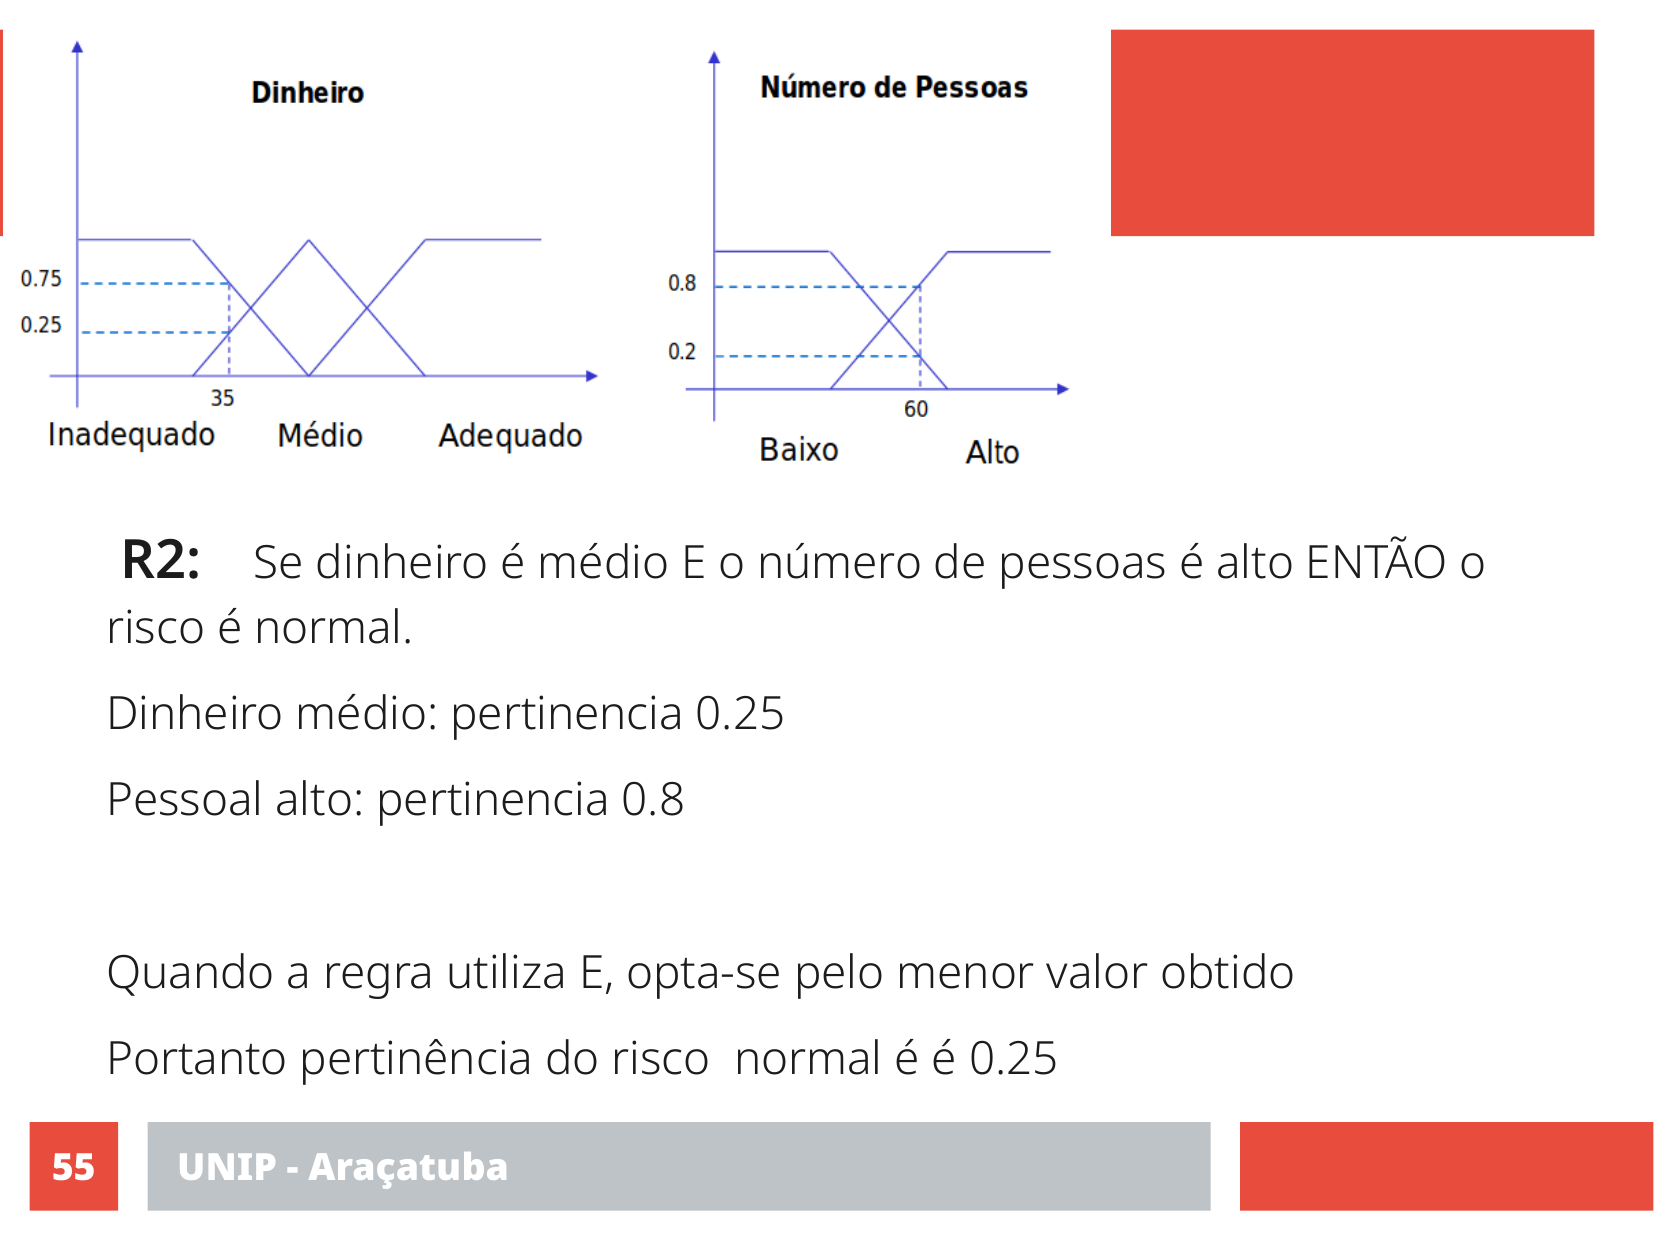

#
 R2: 	Se dinheiro é médio E o número de pessoas é alto ENTÃO o risco é normal.
Dinheiro médio: pertinencia 0.25
Pessoal alto: pertinencia 0.8
Quando a regra utiliza E, opta-se pelo menor valor obtido
Portanto pertinência do risco normal é é 0.25
55
UNIP - Araçatuba